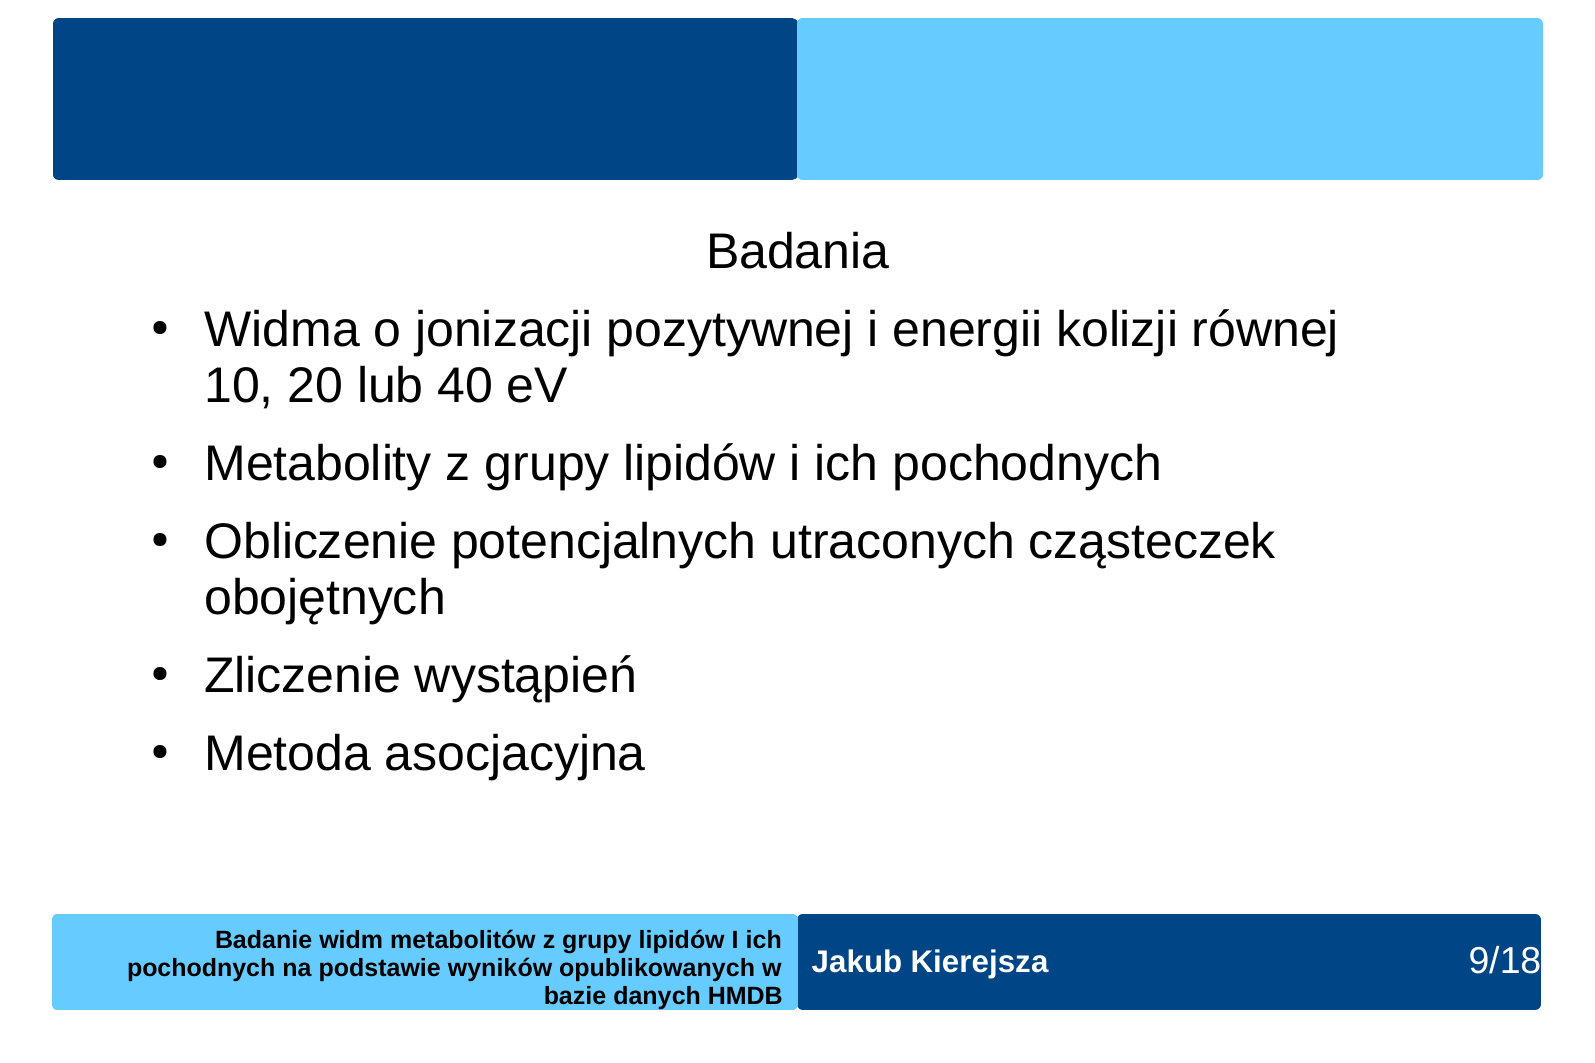

# Badania
Widma o jonizacji pozytywnej i energii kolizji równej
10, 20 lub 40 eV
Metabolity z grupy lipidów i ich pochodnych
Obliczenie potencjalnych utraconych cząsteczek obojętnych
Zliczenie wystąpień
Metoda asocjacyjna
Wieloagentowy system wyboru miejsca spotkań na urządzenia mobilne
Jakub Kierejsza
Badanie widm metabolitów z grupy lipidów I ich pochodnych na podstawie wyników opublikowanych w bazie danych HMDB